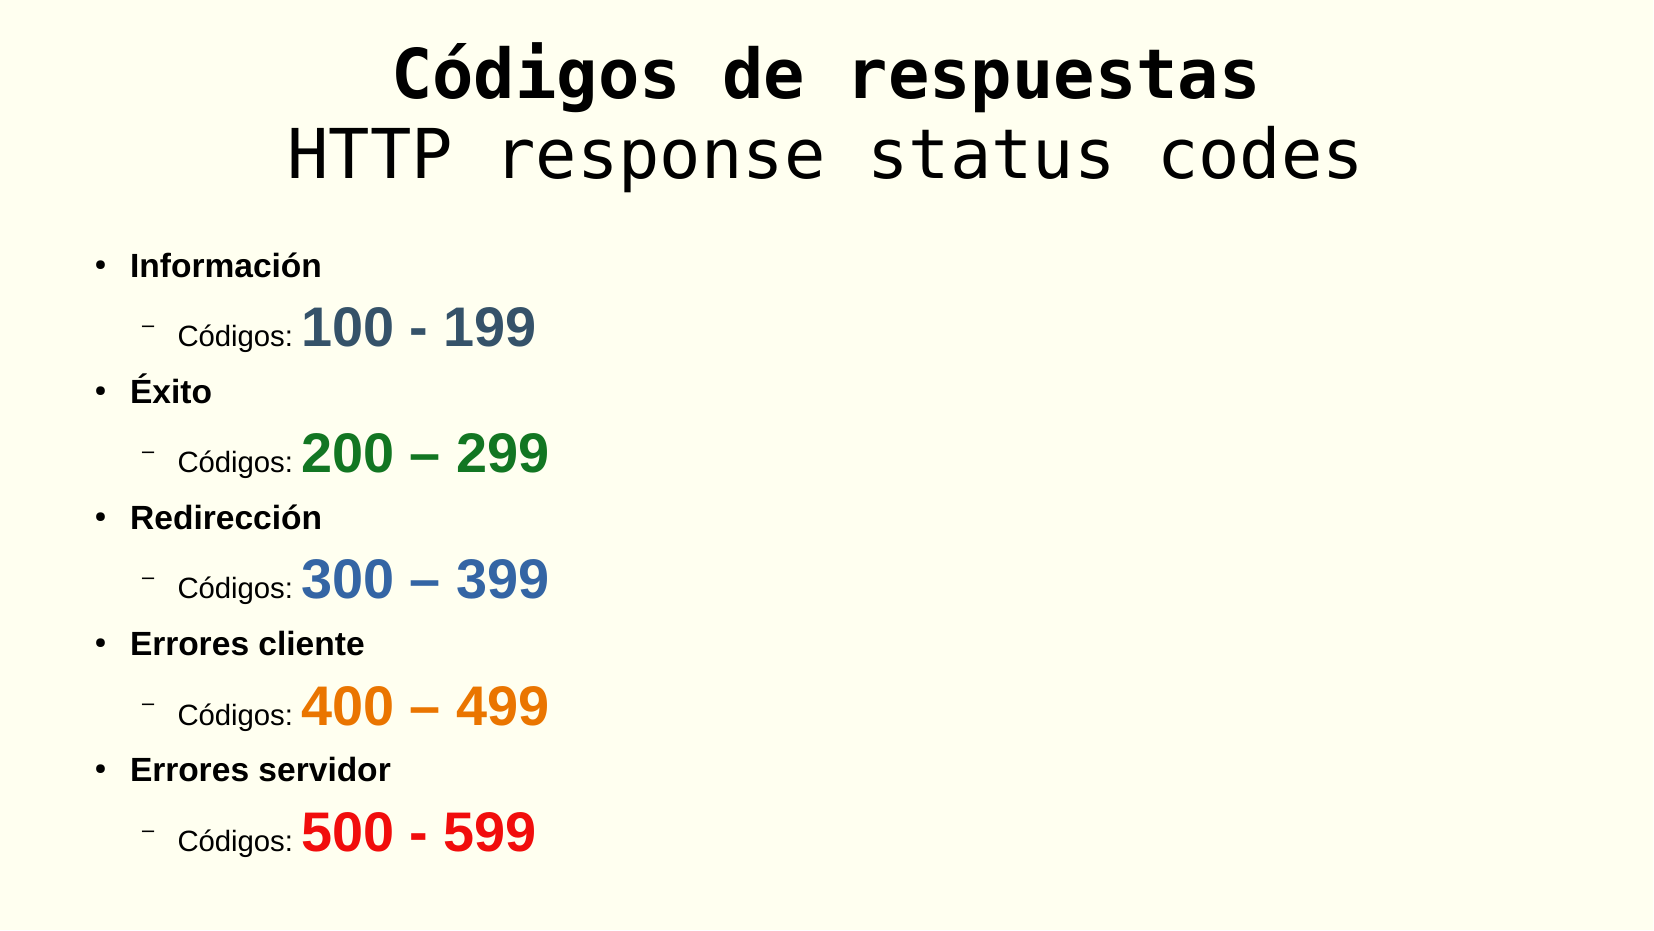

# Códigos de respuestas HTTP response status codes
Información
Códigos: 100 - 199
Éxito
Códigos: 200 – 299
Redirección
Códigos: 300 – 399
Errores cliente
Códigos: 400 – 499
Errores servidor
Códigos: 500 - 599